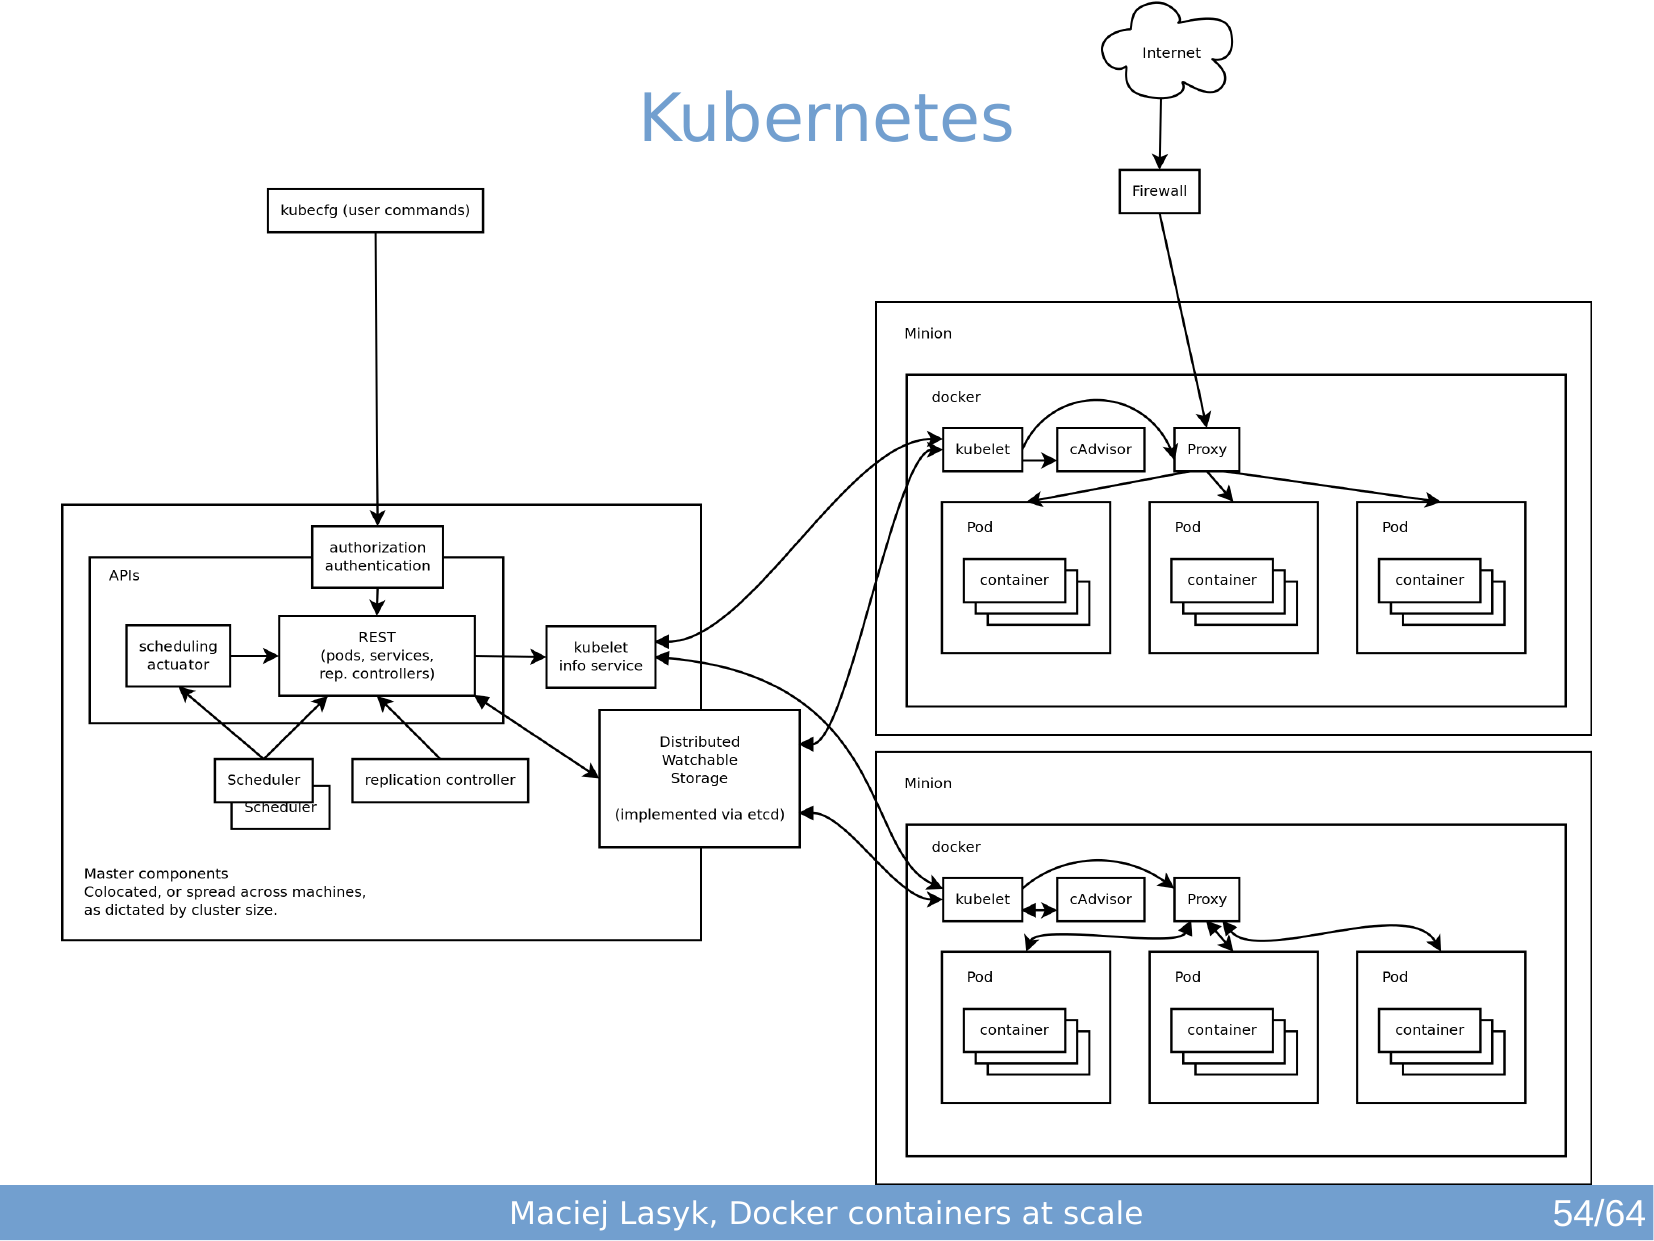

Kubernetes
 54/64
Maciej Lasyk, Docker containers at scale